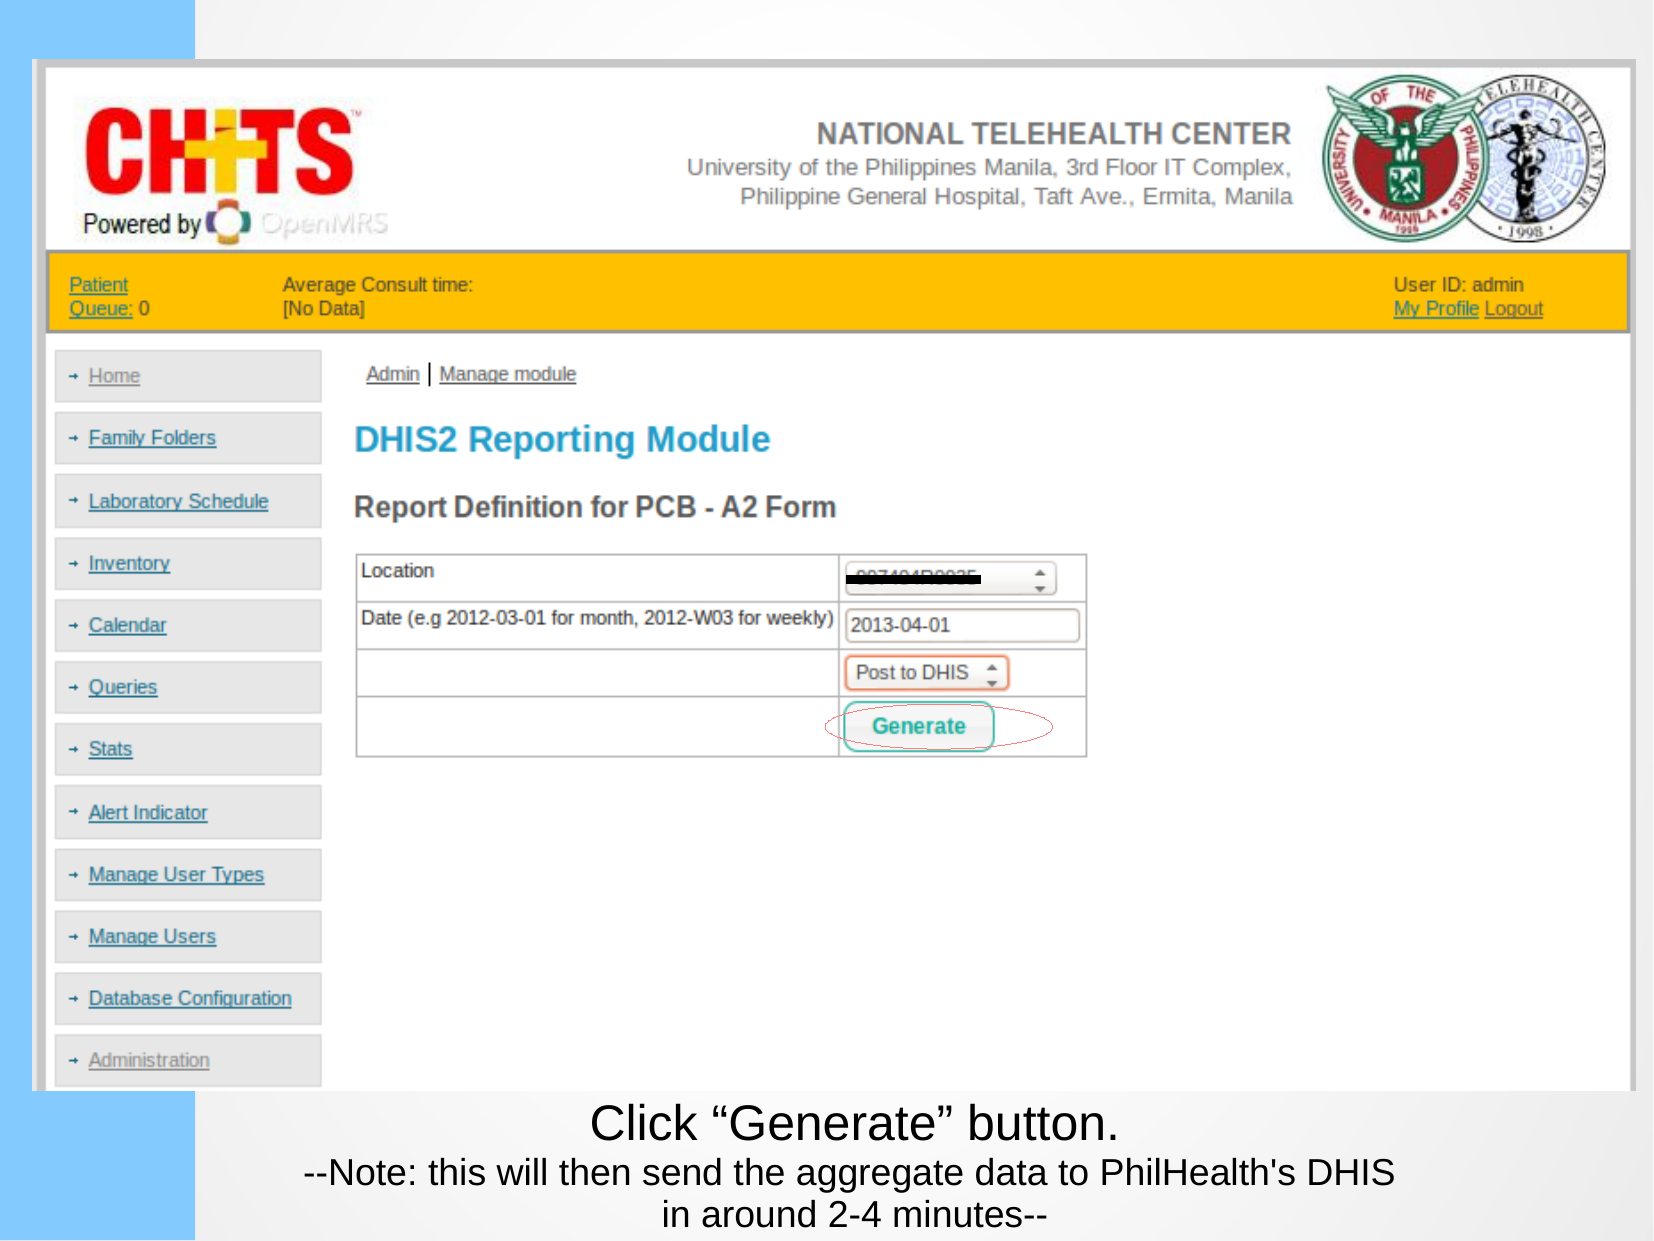

# Click “Generate” button.
--Note: this will then send the aggregate data to PhilHealth's DHIS
in around 2-4 minutes--